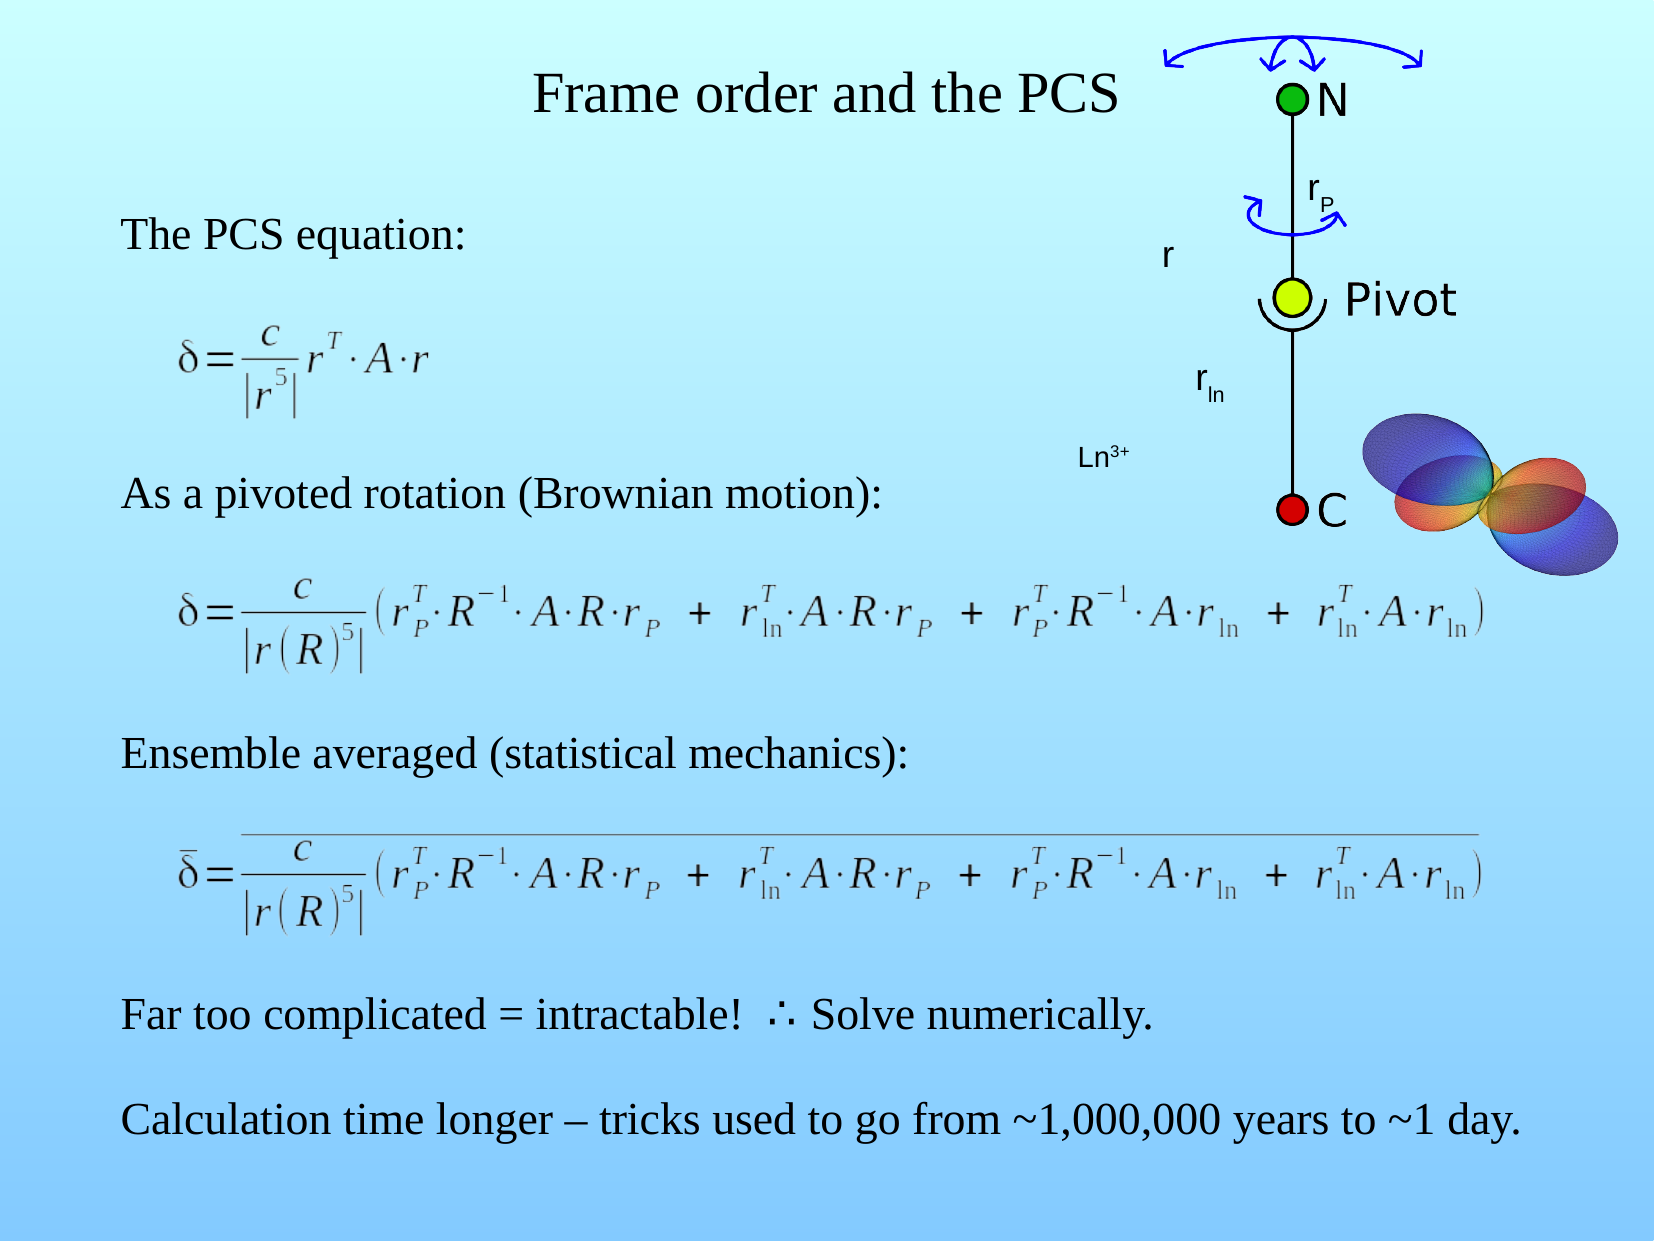

Frame order and the PCS
rP
The PCS equation:
r
rln
Ln3+
As a pivoted rotation (Brownian motion):
Ensemble averaged (statistical mechanics):
Far too complicated = intractable! ∴ Solve numerically.
Calculation time longer – tricks used to go from ~1,000,000 years to ~1 day.